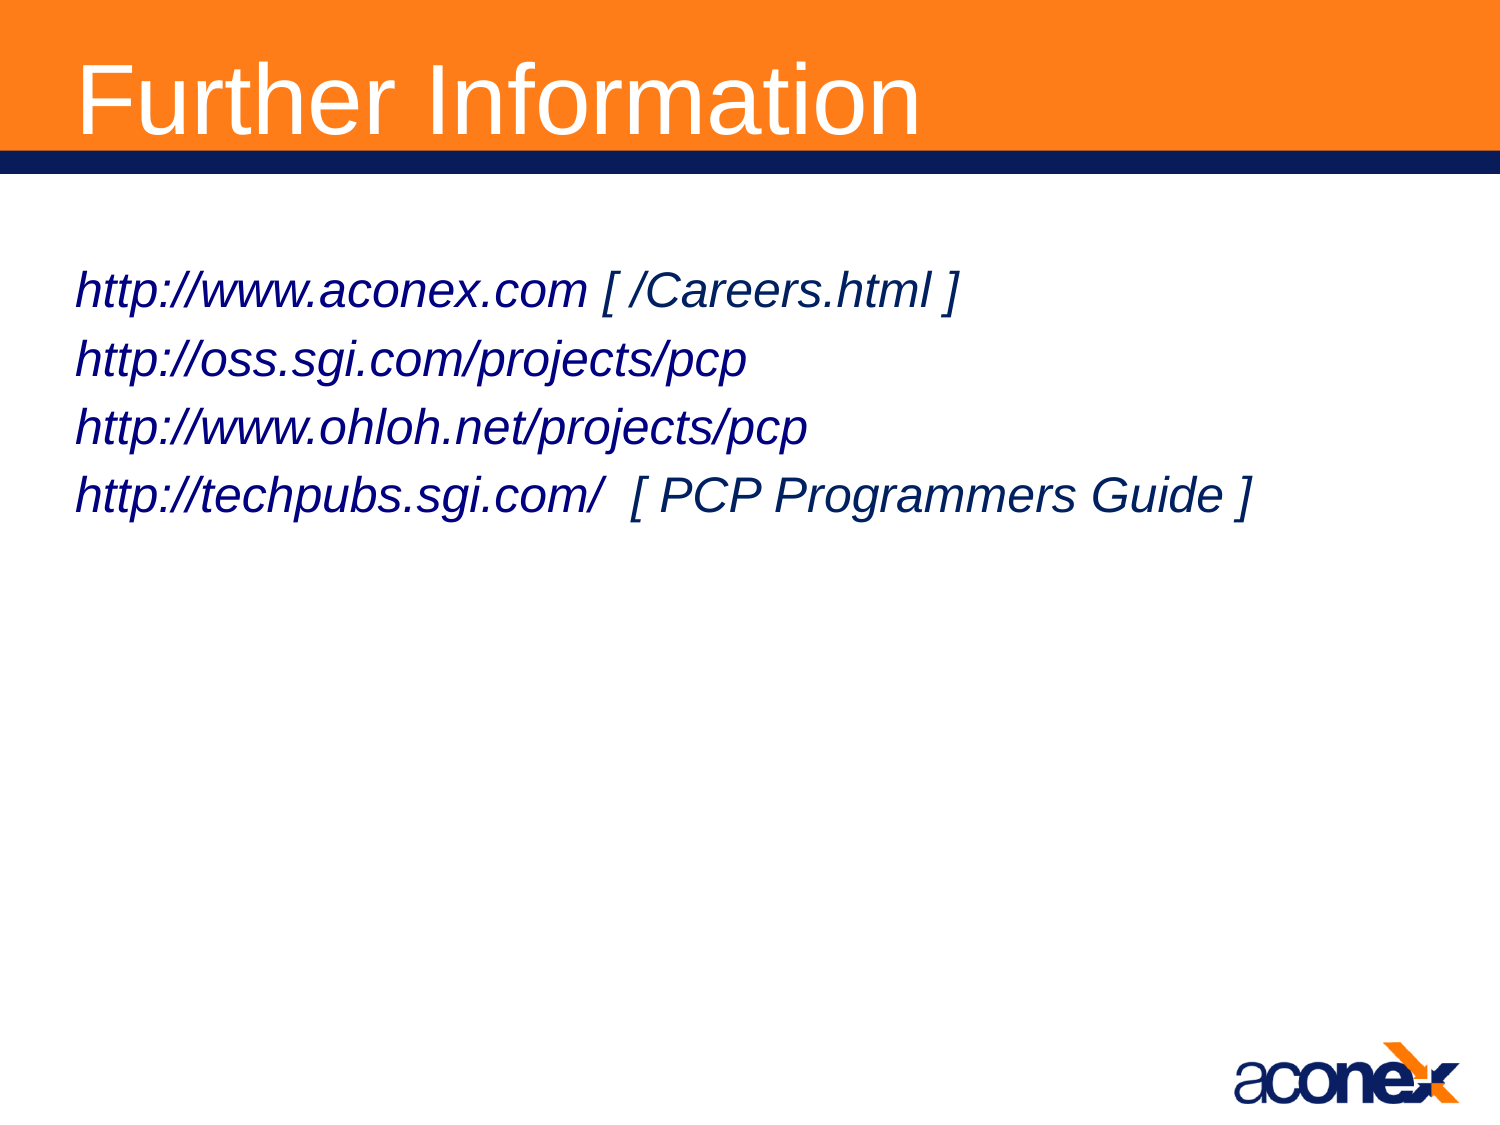

# Further Information
http://www.aconex.com [ /Careers.html ]
http://oss.sgi.com/projects/pcp
http://www.ohloh.net/projects/pcp
http://techpubs.sgi.com/ [ PCP Programmers Guide ]